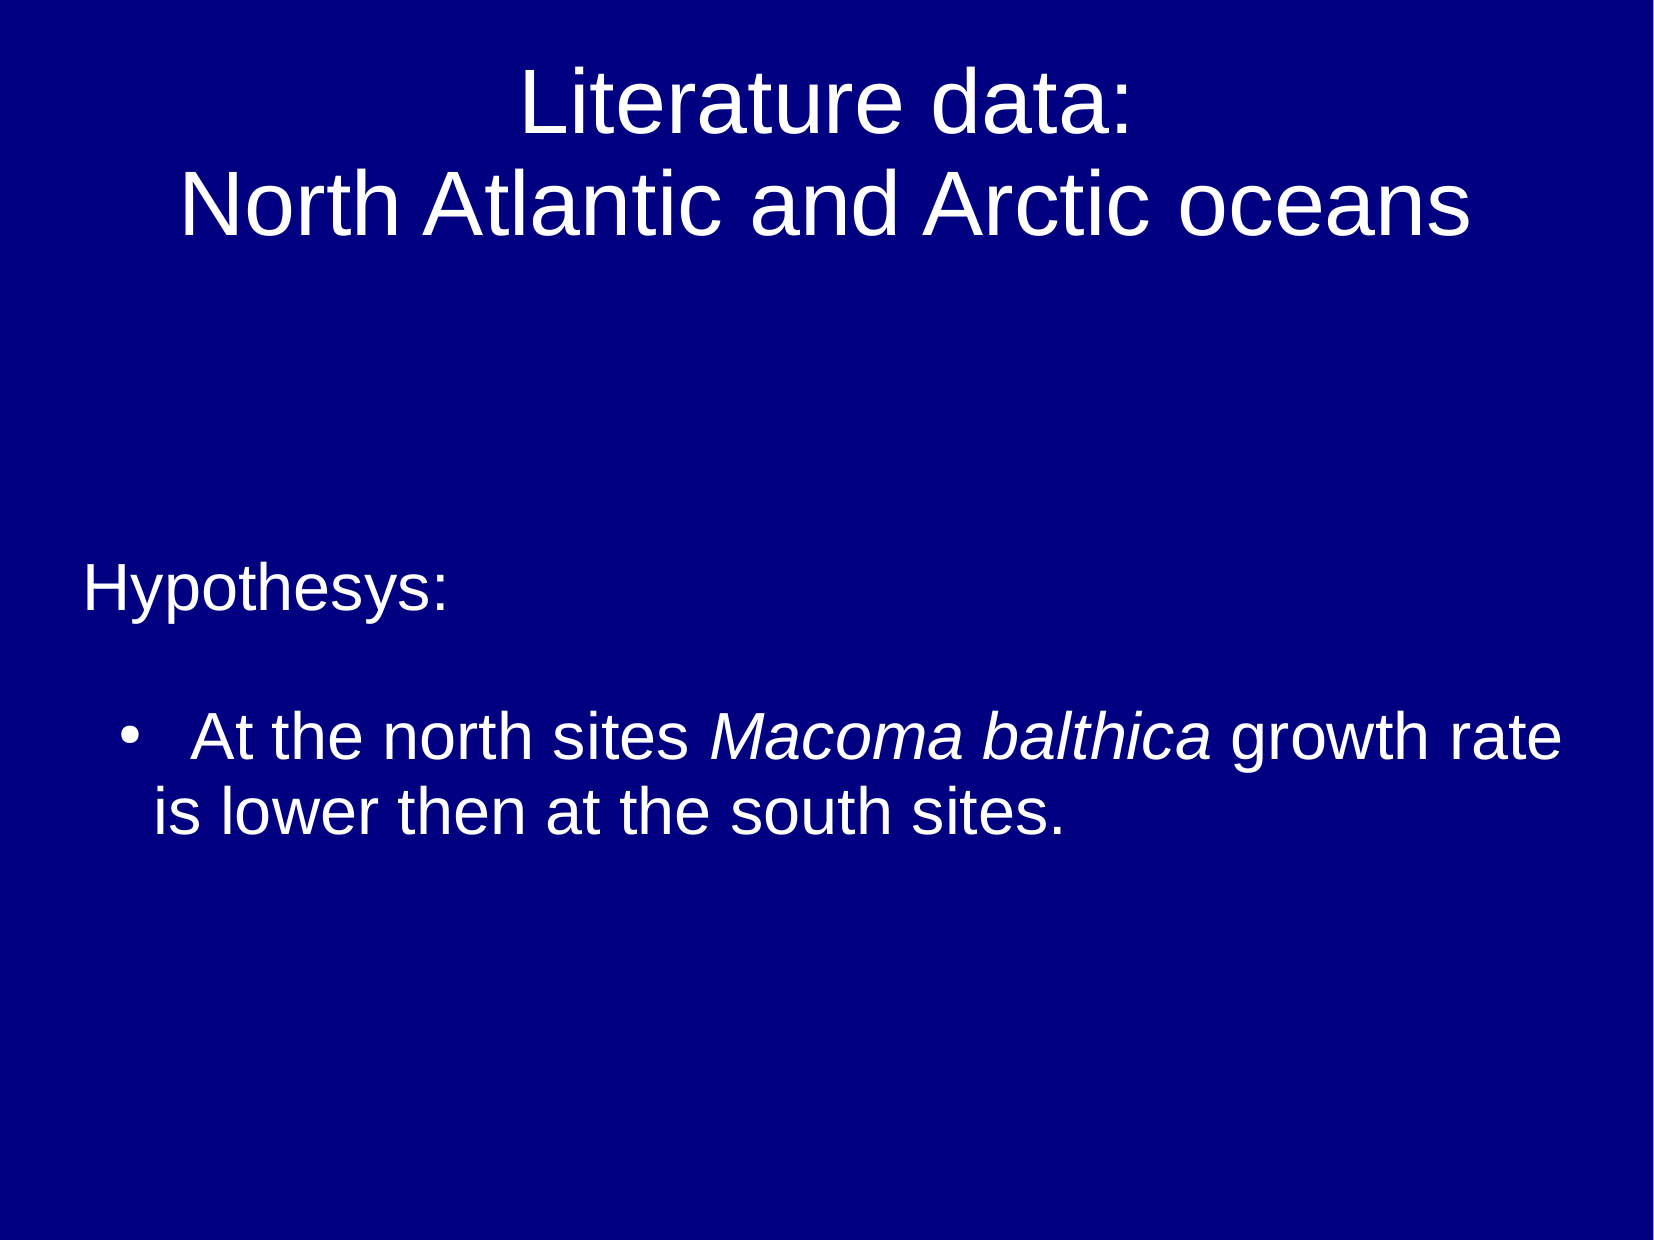

# Literature data: North Atlantic and Arctic oceans
Hypothesys:
 At the north sites Macoma balthica growth rate is lower then at the south sites.